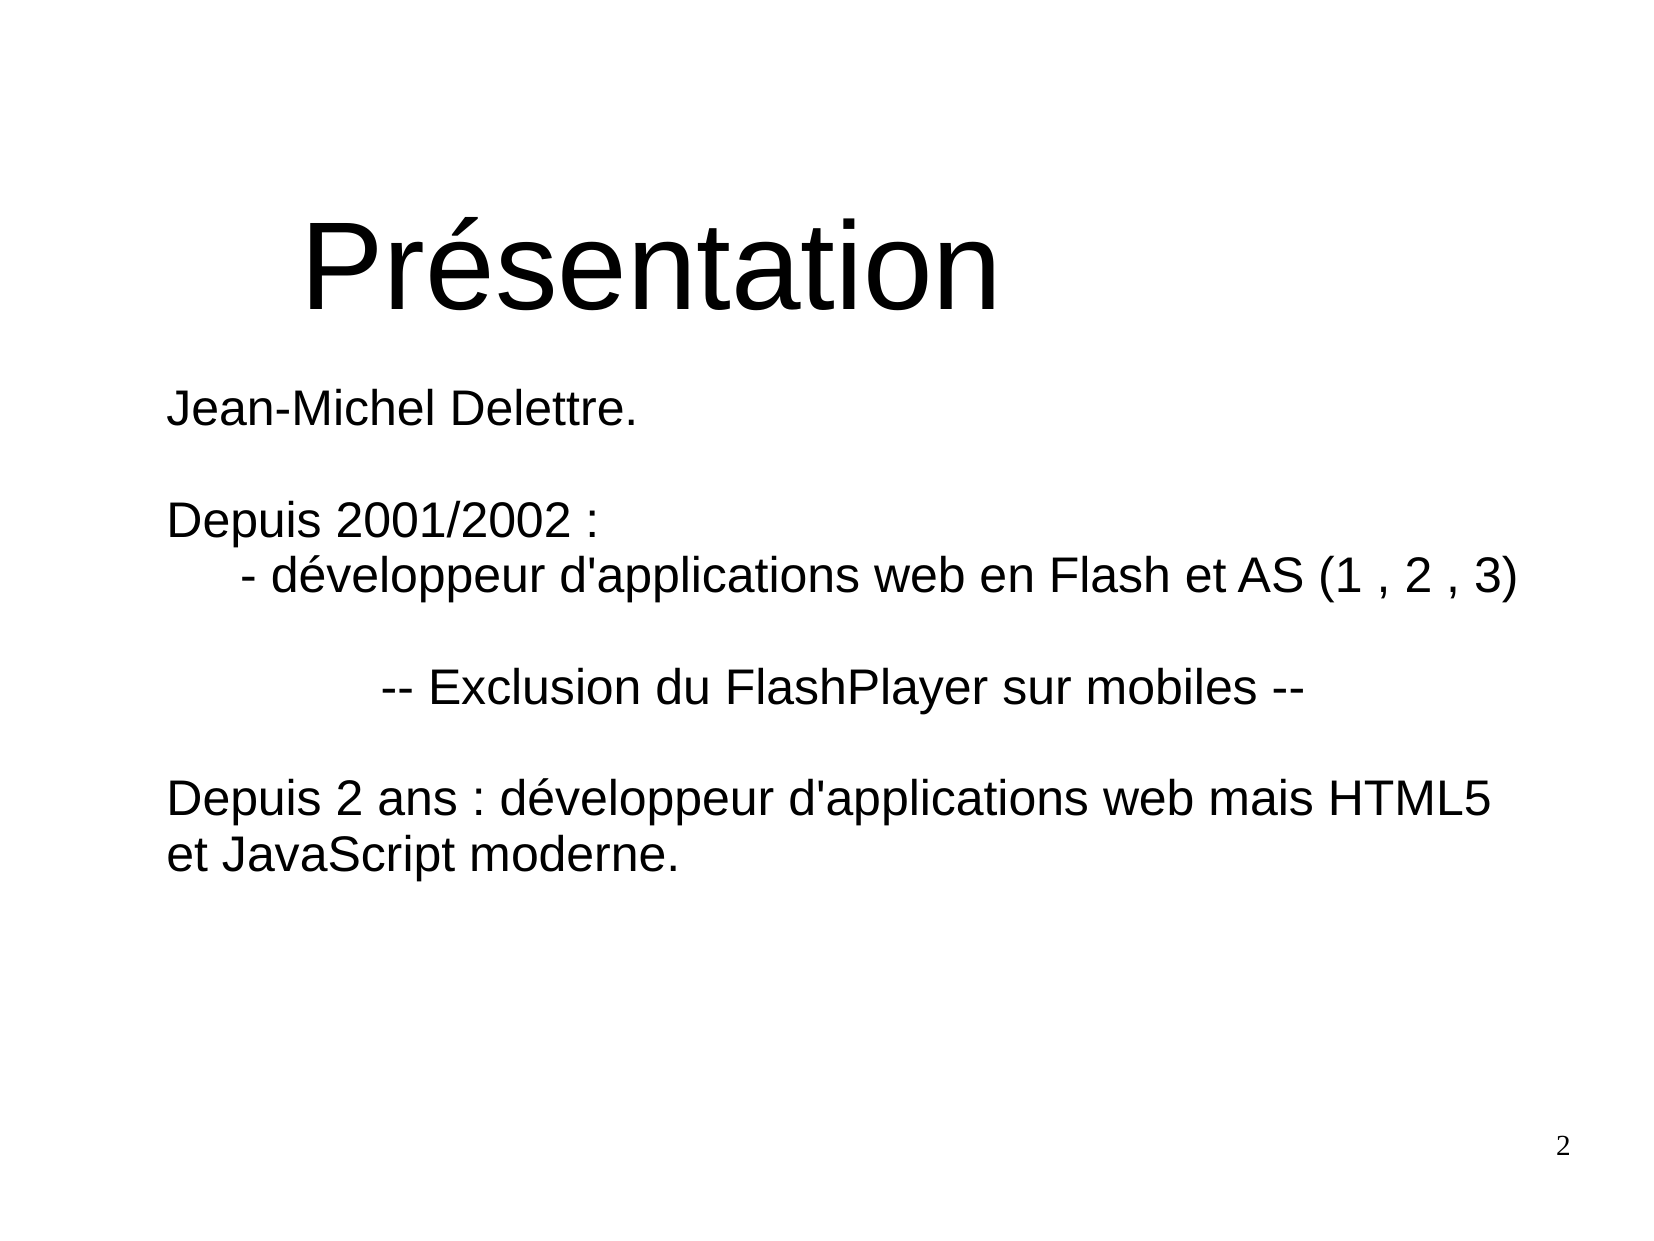

Présentation
Jean-Michel Delettre.
Depuis 2001/2002 :
	- développeur d'applications web en Flash et AS (1 , 2 , 3)
-- Exclusion du FlashPlayer sur mobiles --
Depuis 2 ans : développeur d'applications web mais HTML5
et JavaScript moderne.
2